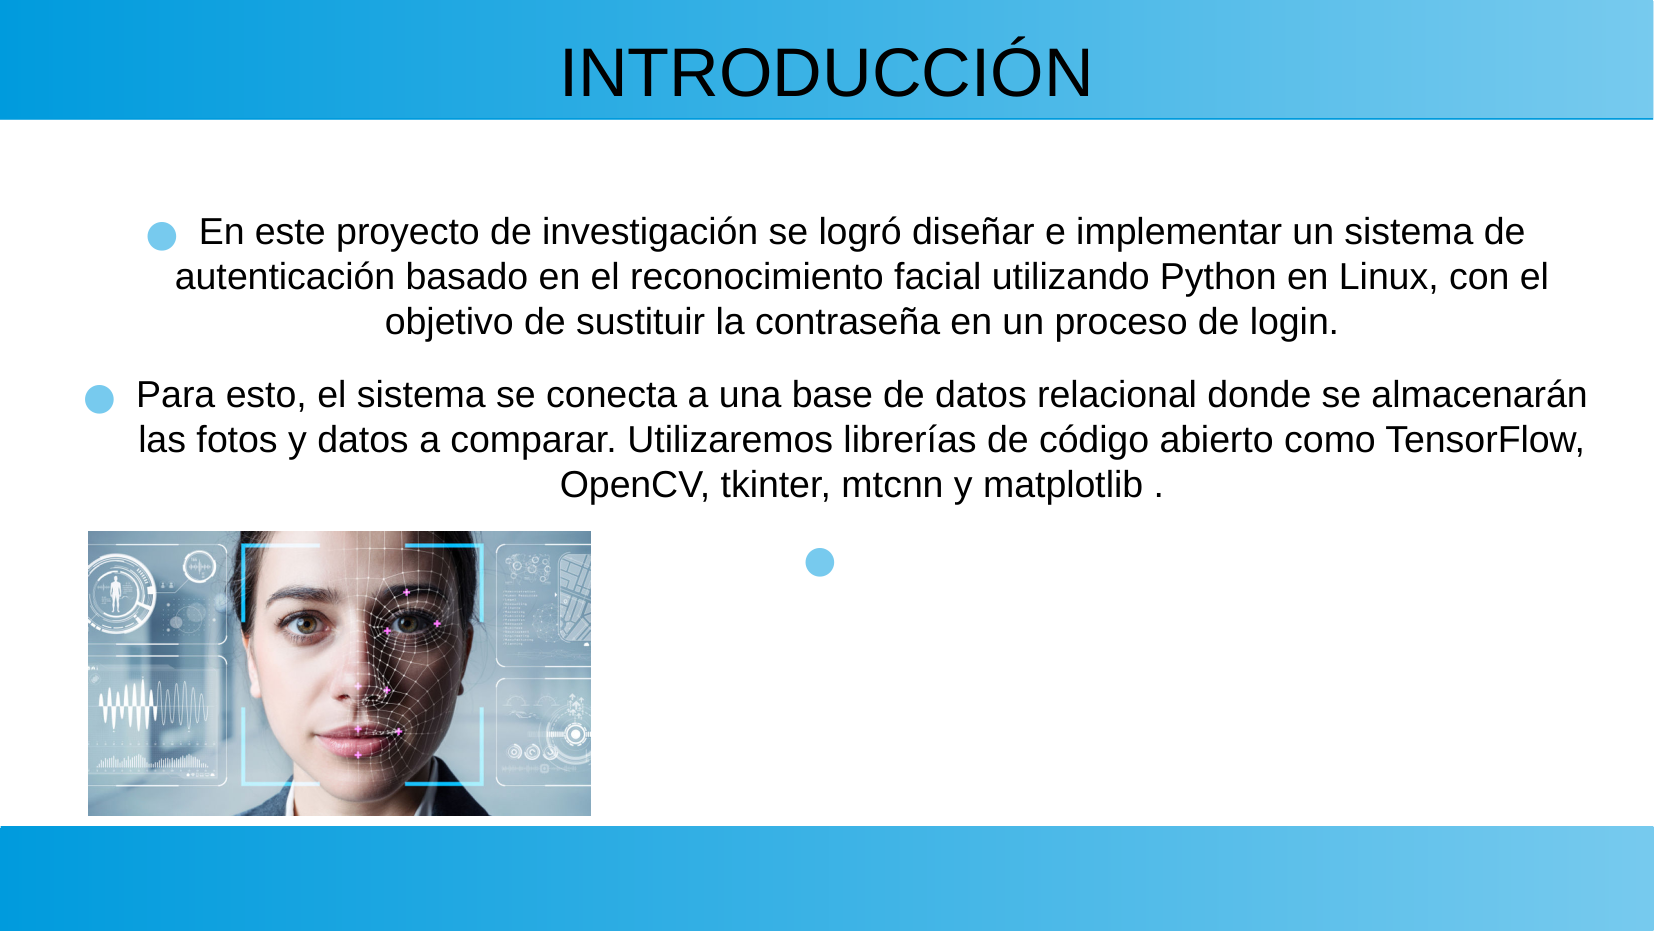

INTRODUCCIÓN
En este proyecto de investigación se logró diseñar e implementar un sistema de autenticación basado en el reconocimiento facial utilizando Python en Linux, con el objetivo de sustituir la contraseña en un proceso de login.
Para esto, el sistema se conecta a una base de datos relacional donde se almacenarán las fotos y datos a comparar. Utilizaremos librerías de código abierto como TensorFlow, OpenCV, tkinter, mtcnn y matplotlib .